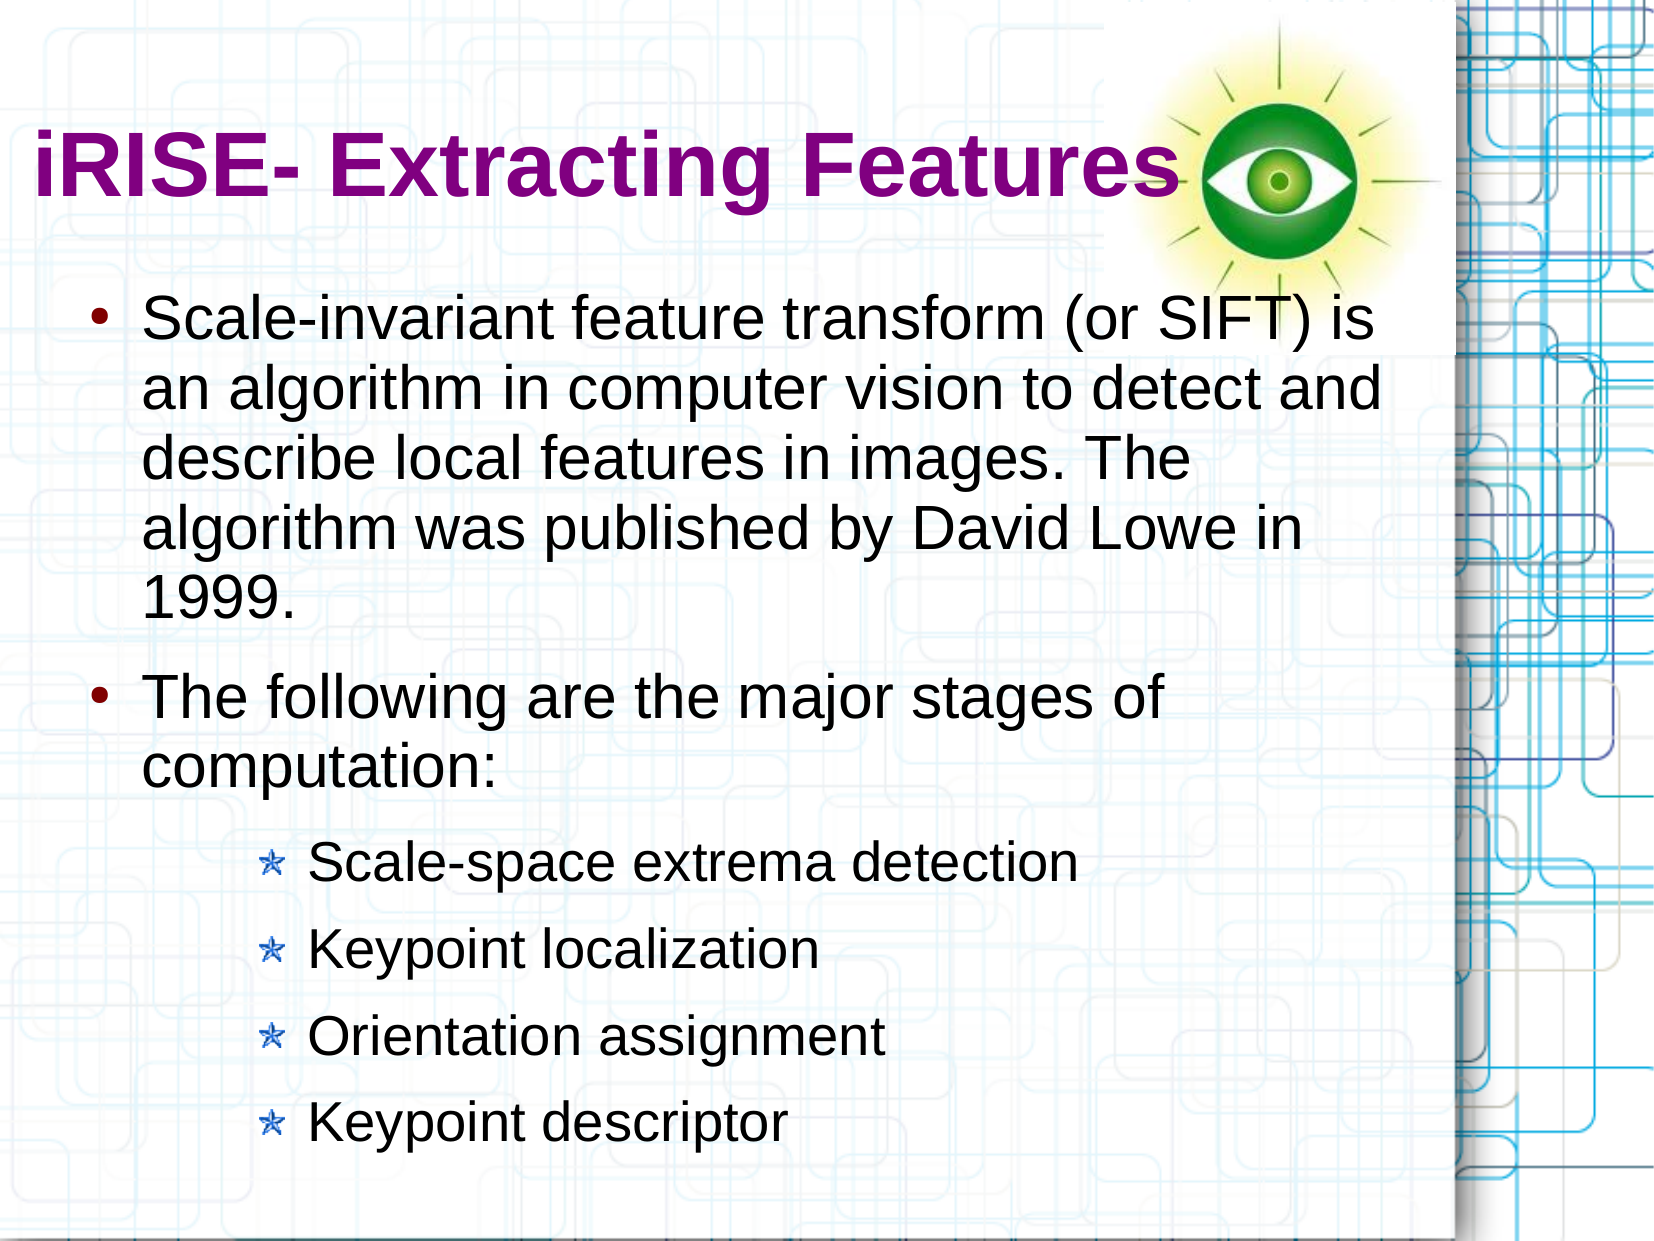

# iRISE- Extracting Features
Scale-invariant feature transform (or SIFT) is an algorithm in computer vision to detect and describe local features in images. The algorithm was published by David Lowe in 1999.
The following are the major stages of computation:
Scale-space extrema detection
Keypoint localization
Orientation assignment
Keypoint descriptor